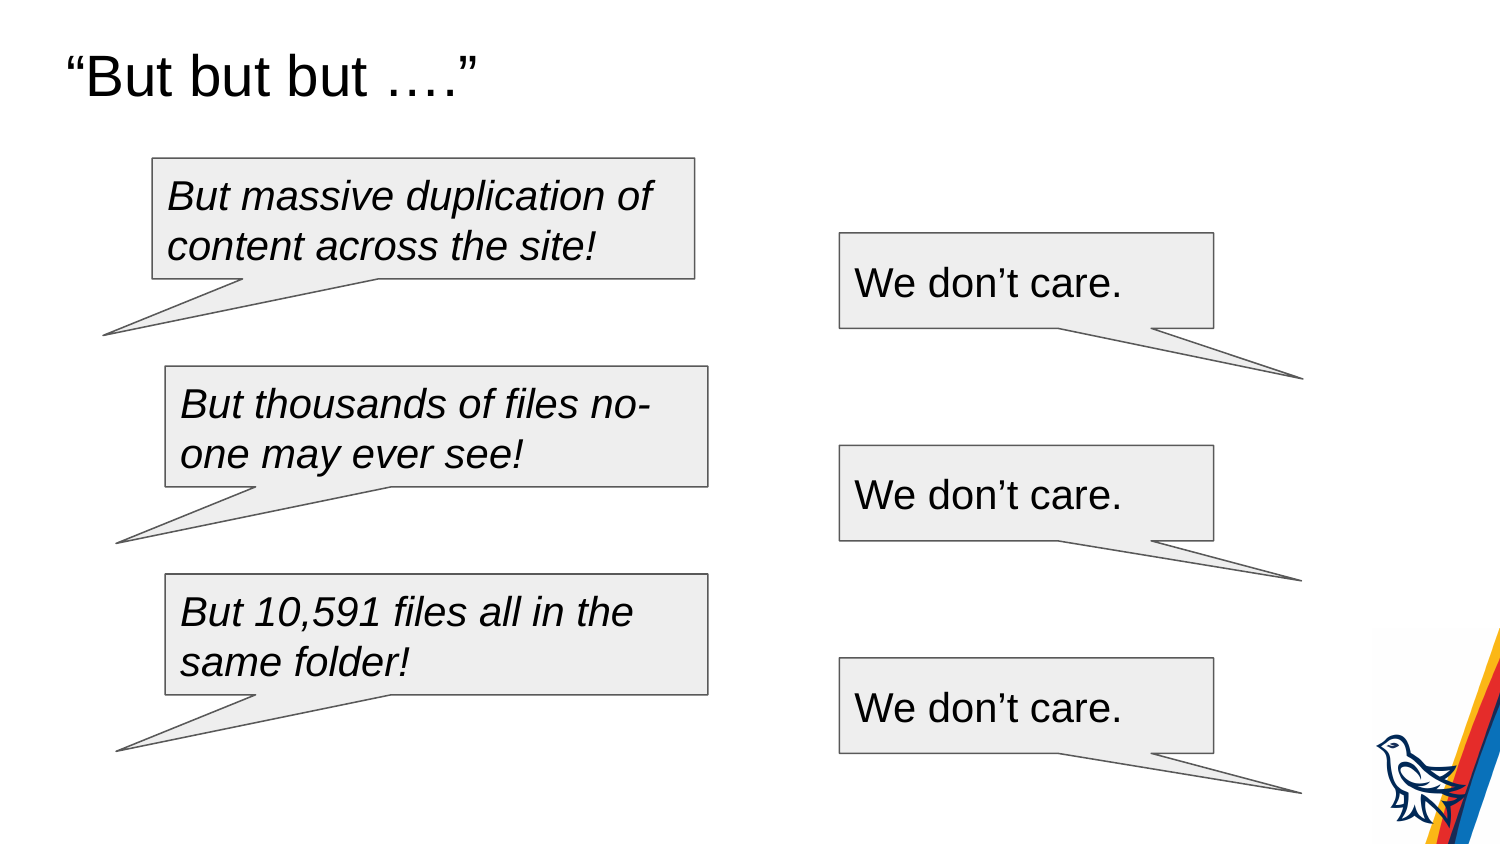

# “But but but ….”
But massive duplication of content across the site!
We don’t care.
But thousands of files no-one may ever see!
We don’t care.
But 10,591 files all in the same folder!
We don’t care.